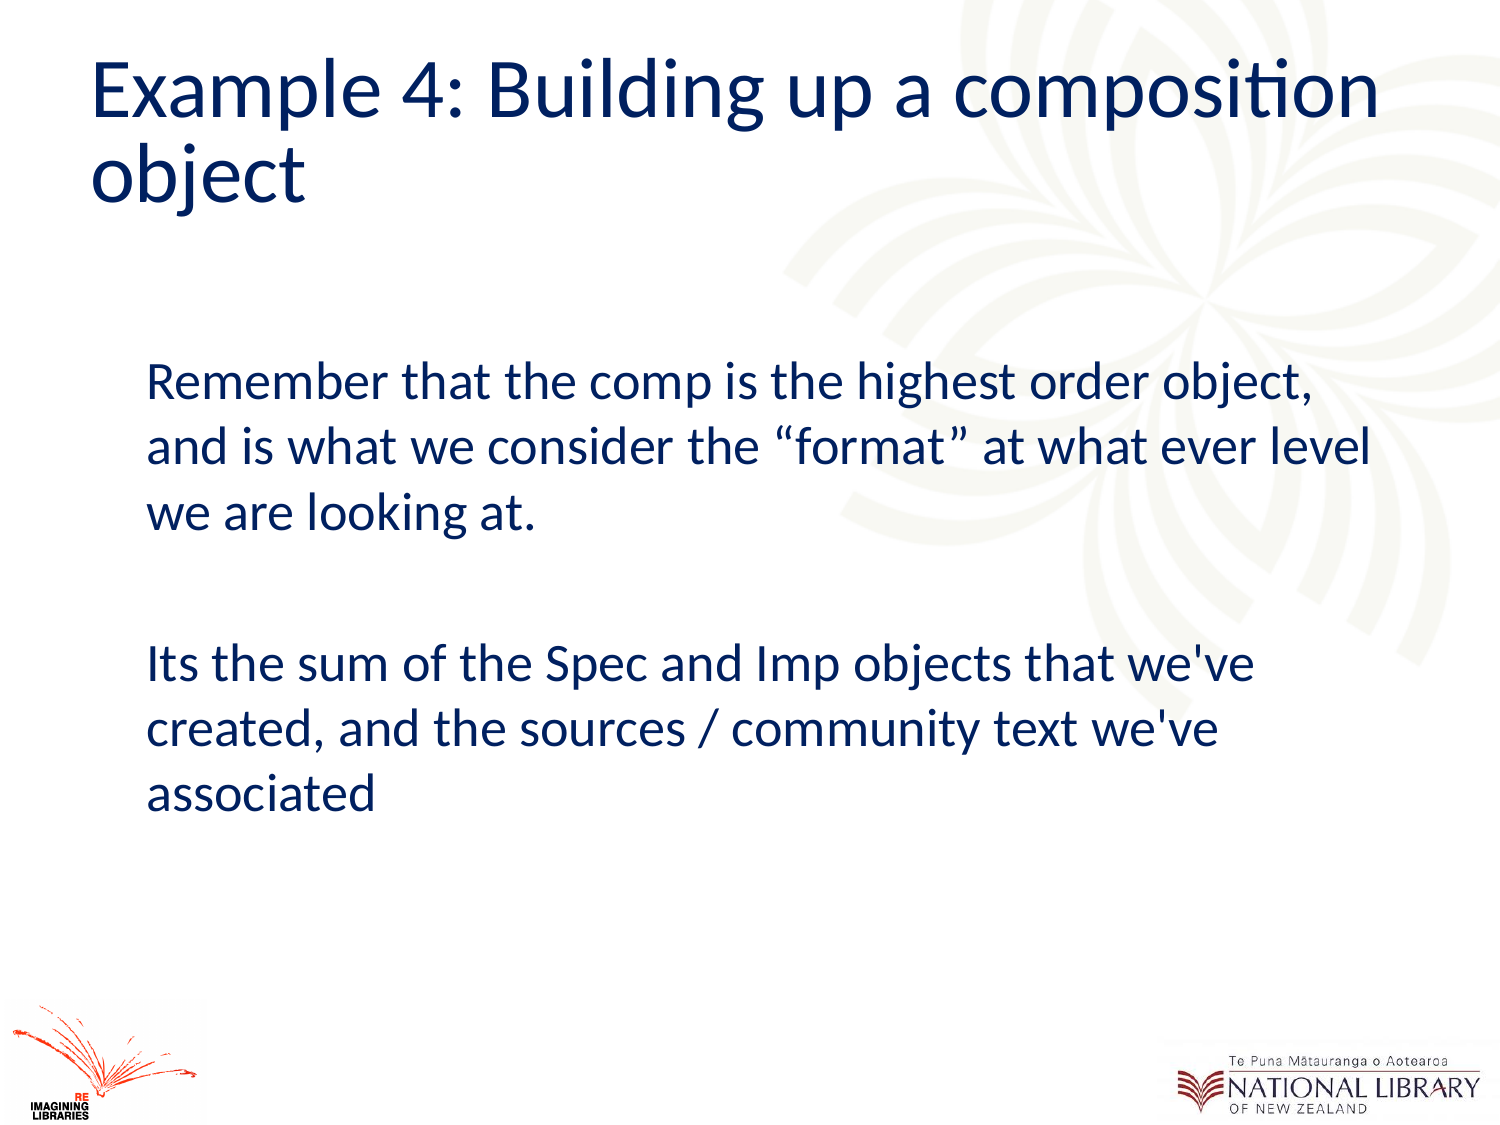

# Example 4: Building up a composition object
Remember that the comp is the highest order object, and is what we consider the “format” at what ever level we are looking at.
Its the sum of the Spec and Imp objects that we've created, and the sources / community text we've associated